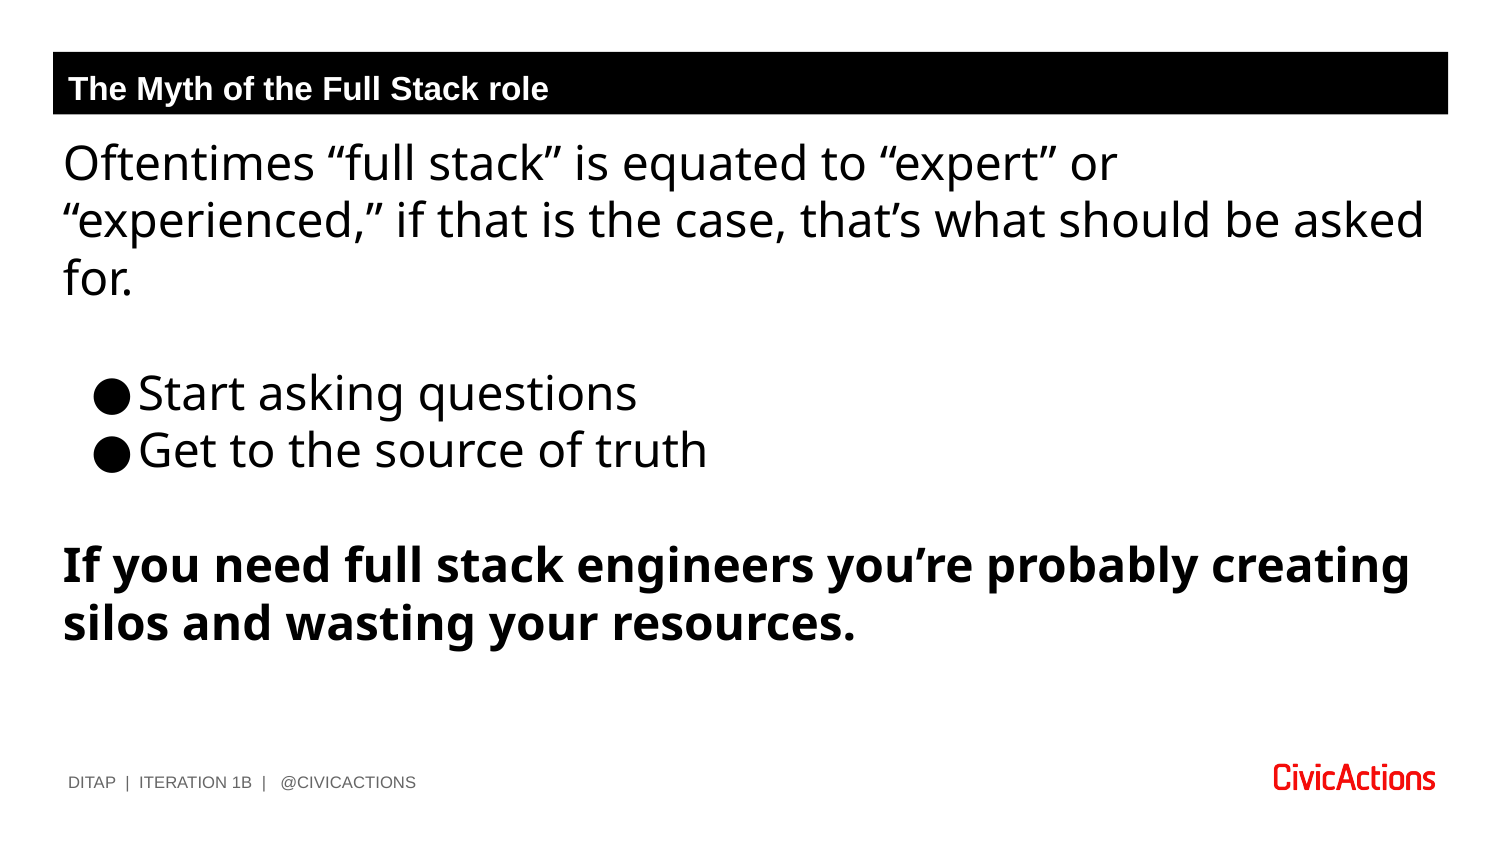

The Myth of the Full Stack role
Oftentimes “full stack” is equated to “expert” or “experienced,” if that is the case, that’s what should be asked for.
Start asking questions
Get to the source of truth
If you need full stack engineers you’re probably creating silos and wasting your resources.